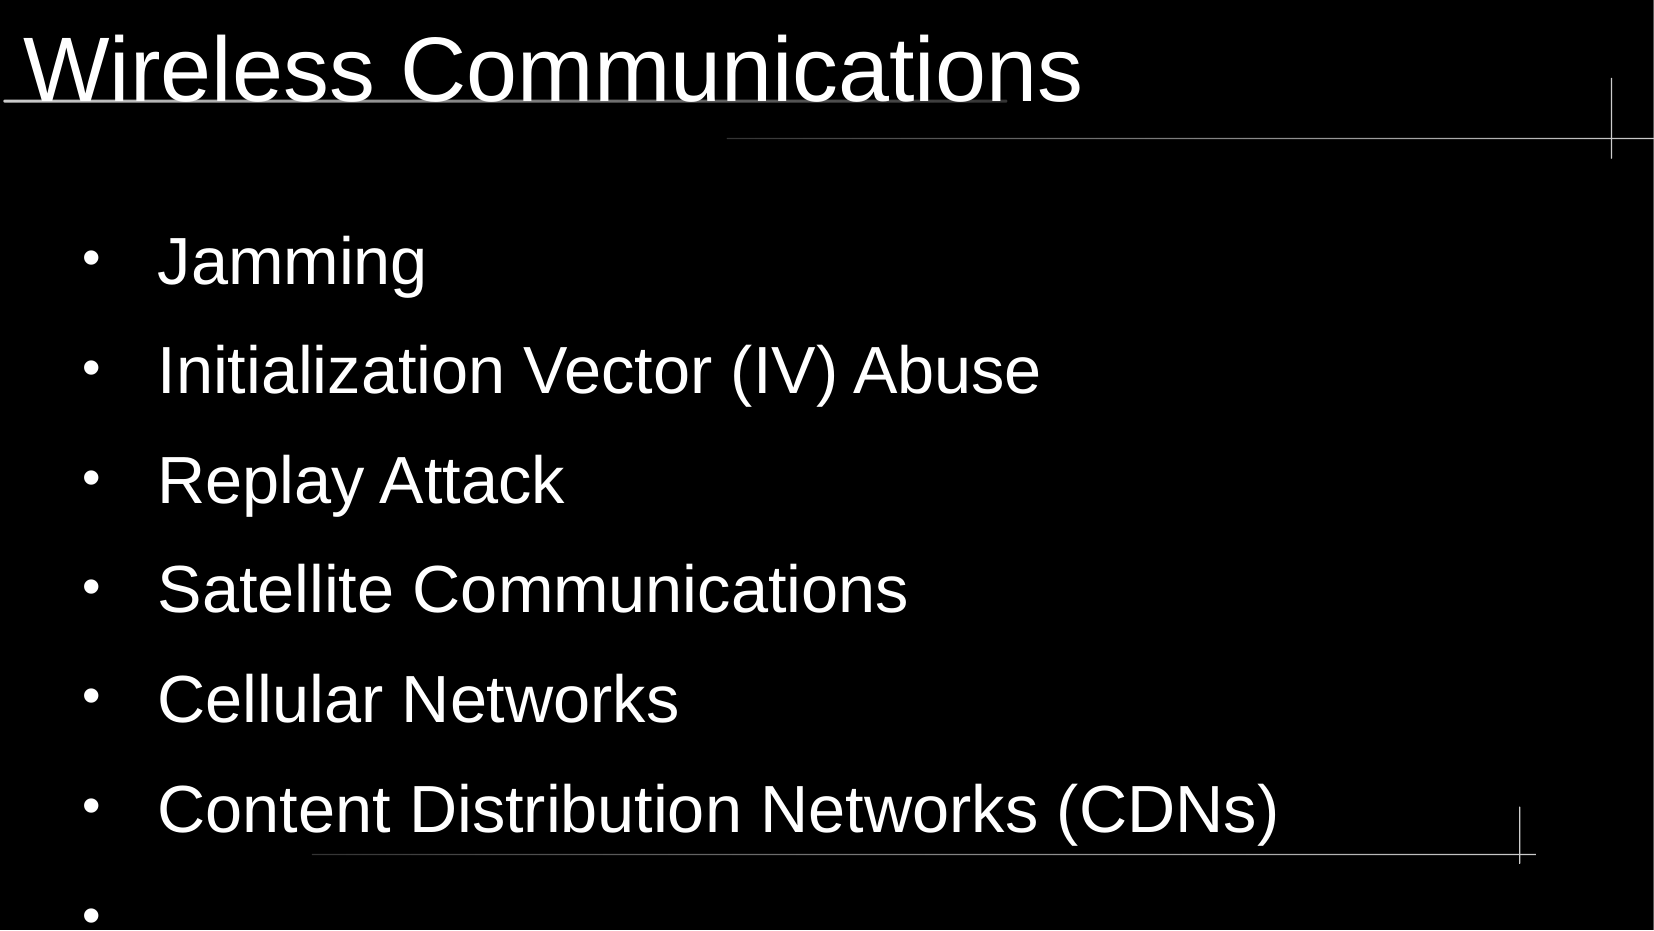

# Wireless Communications
Jamming
Initialization Vector (IV) Abuse
Replay Attack
Satellite Communications
Cellular Networks
Content Distribution Networks (CDNs)